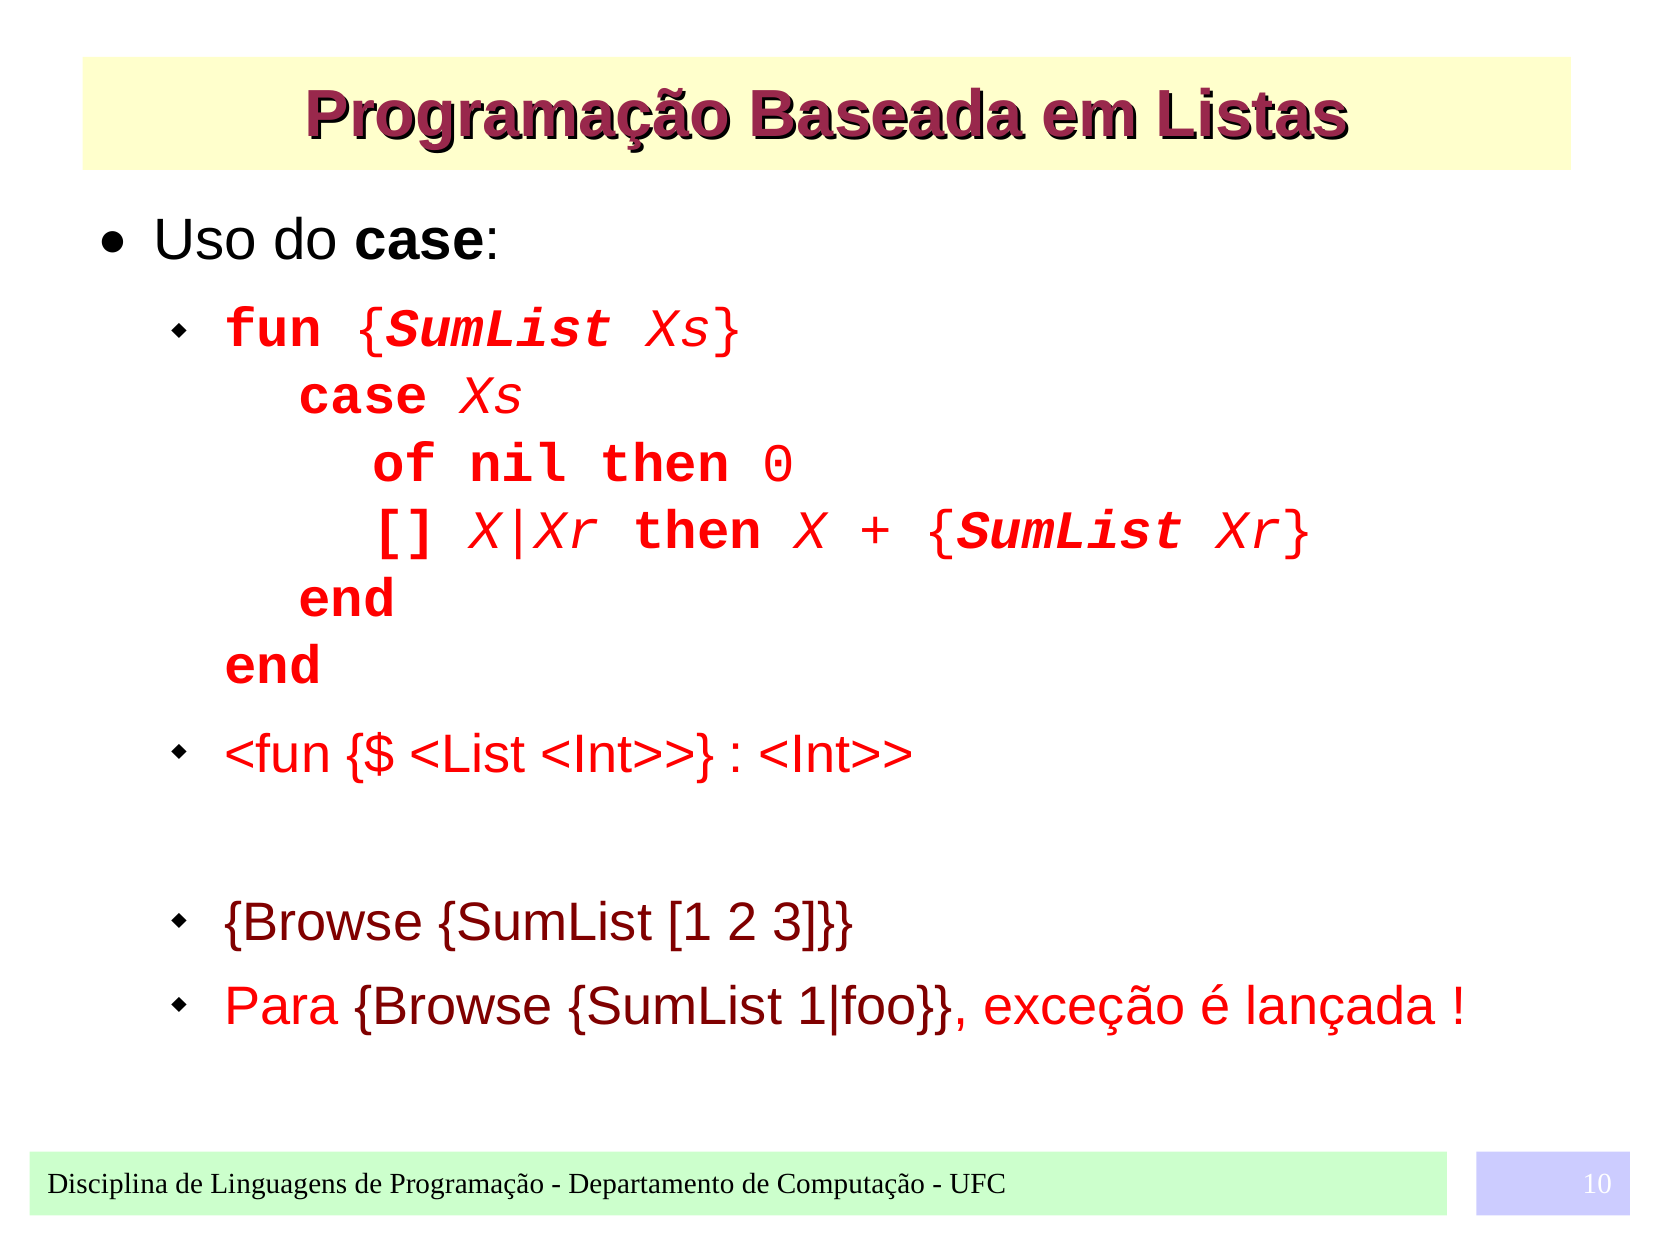

# Programação Baseada em Listas
Uso do case:
fun {SumList Xs}
	case Xs
		of nil then 0
		[] X|Xr then X + {SumList Xr}
	end
end
<fun {$ <List <Int>>} : <Int>>
{Browse {SumList [1 2 3]}}
Para {Browse {SumList 1|foo}}, exceção é lançada !
Disciplina de Linguagens de Programação - Departamento de Computação - UFC
10